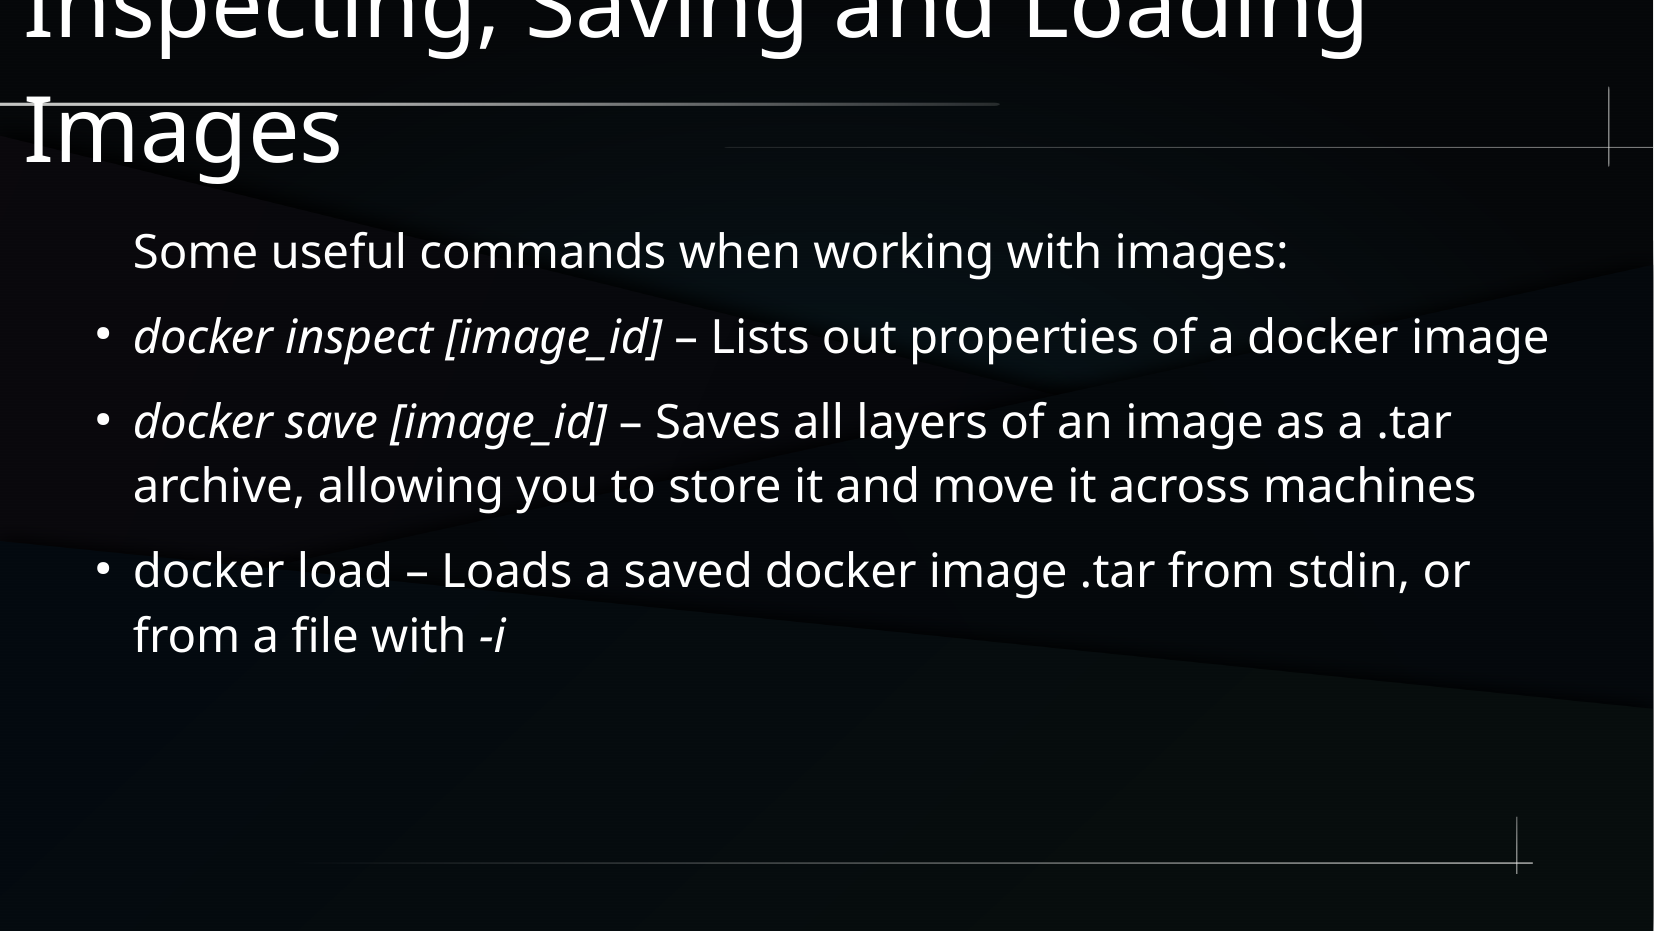

# Inspecting, Saving and Loading Images
Some useful commands when working with images:
docker inspect [image_id] – Lists out properties of a docker image
docker save [image_id] – Saves all layers of an image as a .tar archive, allowing you to store it and move it across machines
docker load – Loads a saved docker image .tar from stdin, or from a file with -i